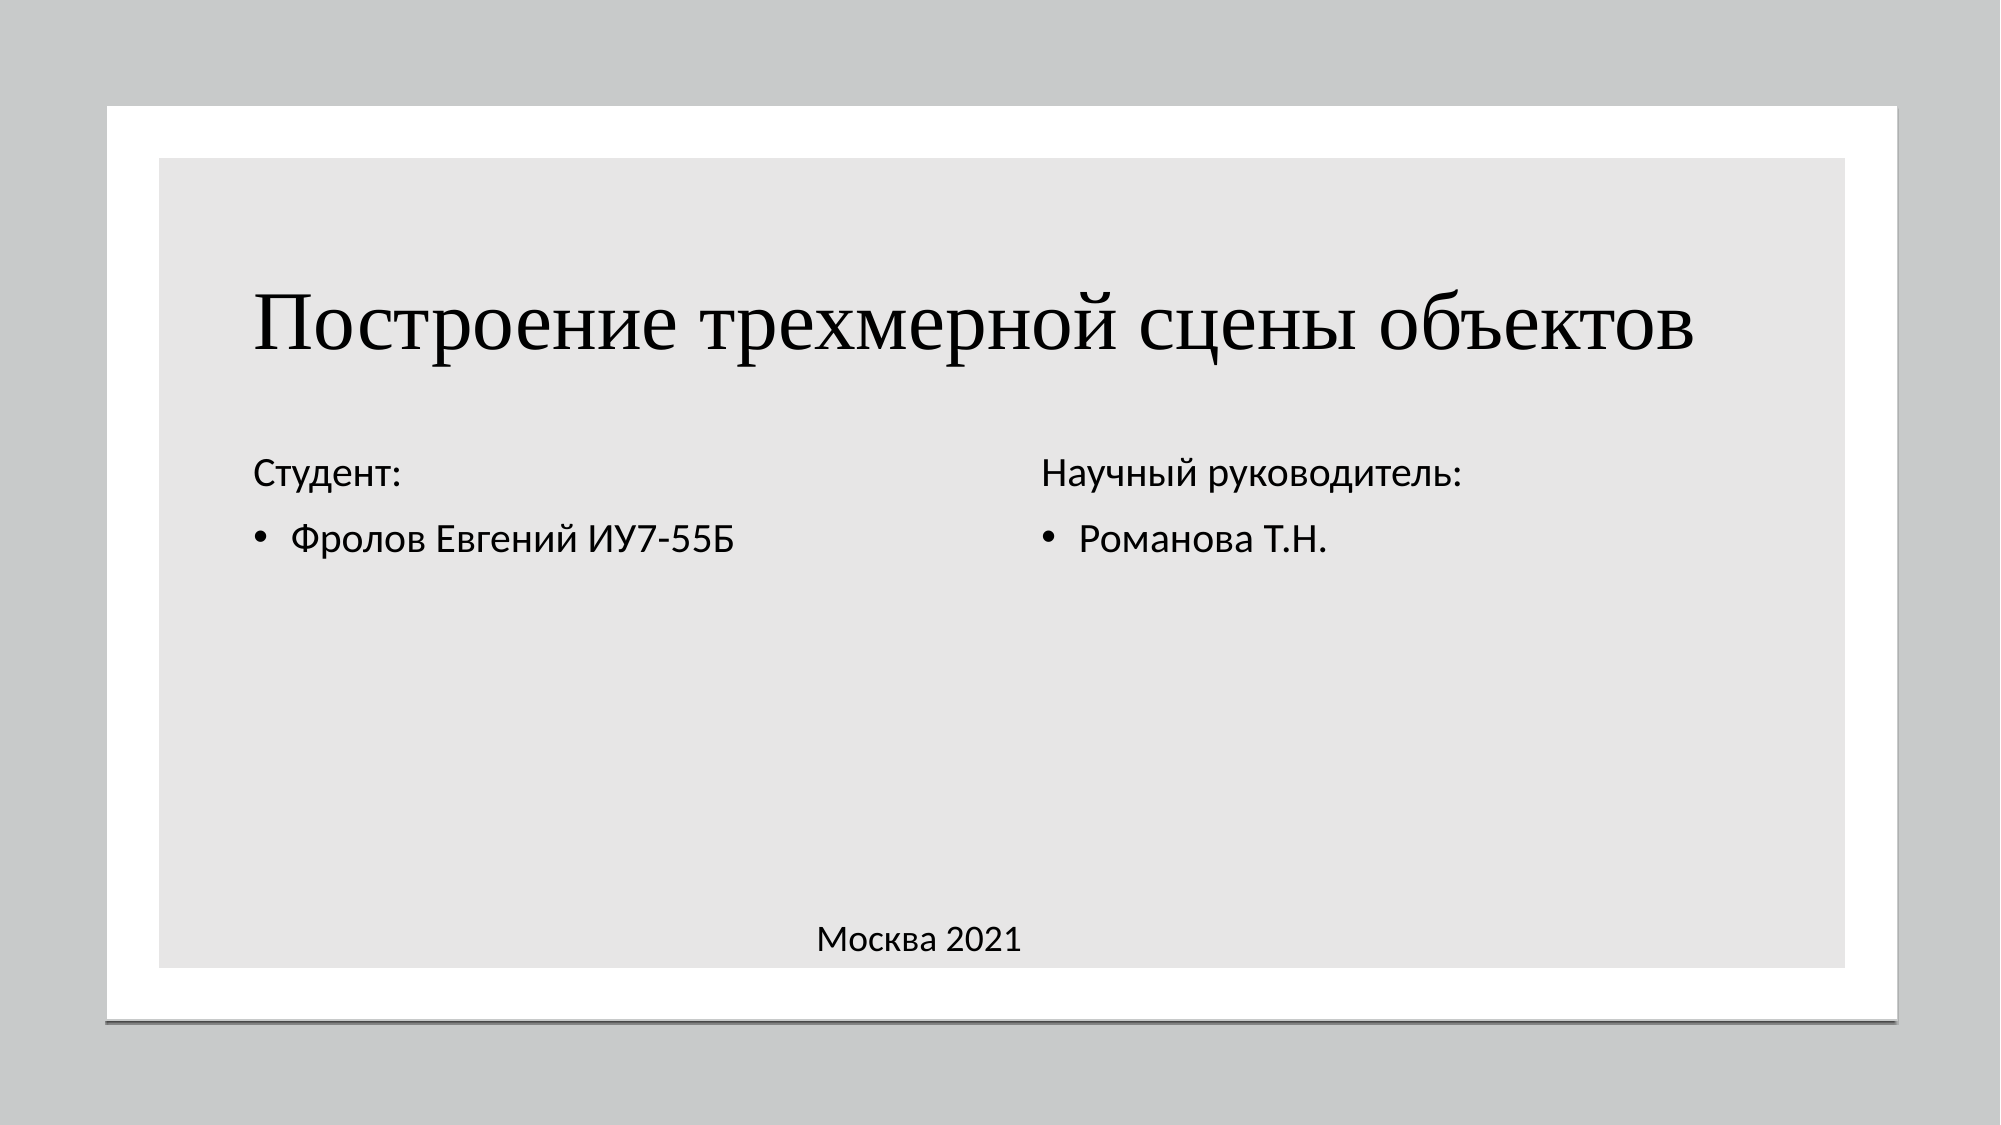

# Построение трехмерной сцены объектов
Студент:
Фролов Евгений ИУ7-55Б
Научный руководитель:
Романова Т.Н.
Москва 2021